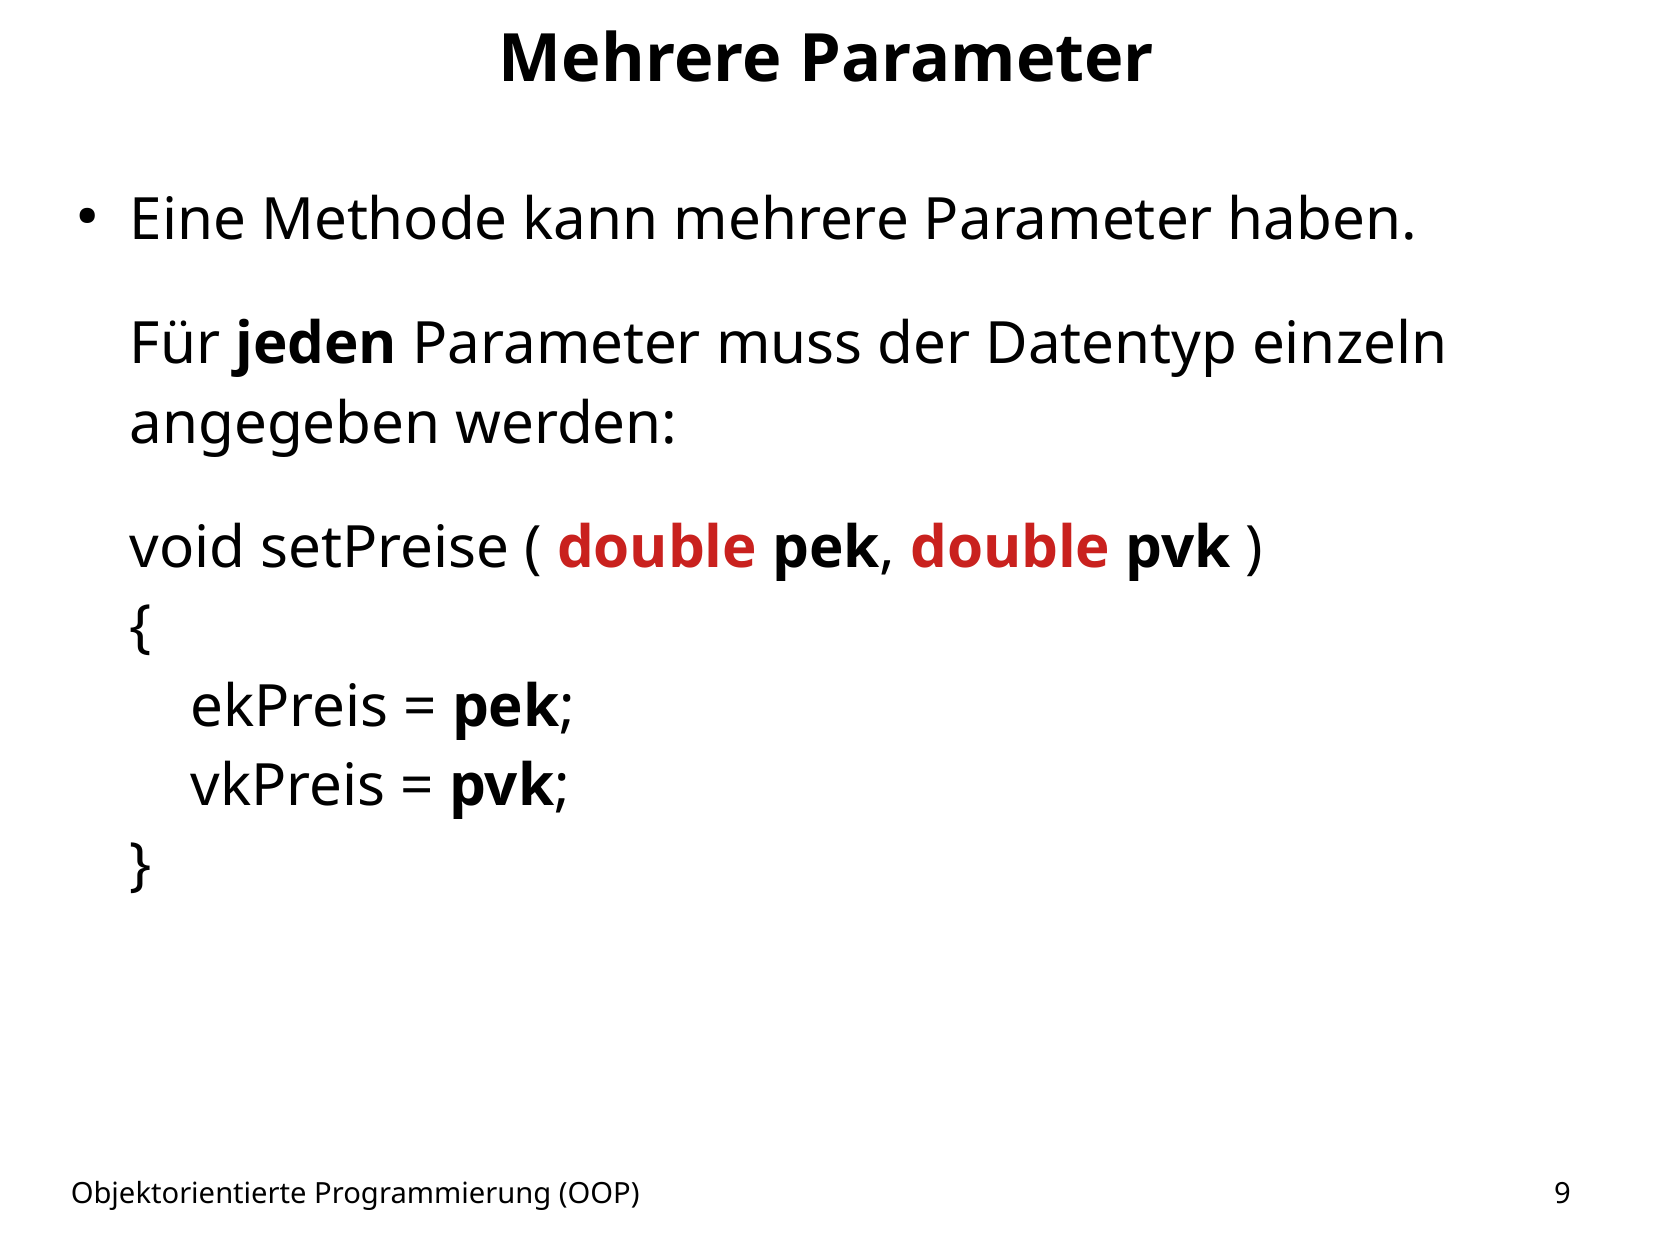

# Mehrere Parameter
Eine Methode kann mehrere Parameter haben.
Für jeden Parameter muss der Datentyp einzeln angegeben werden:
void setPreise ( double pek, double pvk )
{
 ekPreis = pek;
 vkPreis = pvk;
}
Objektorientierte Programmierung (OOP)
9